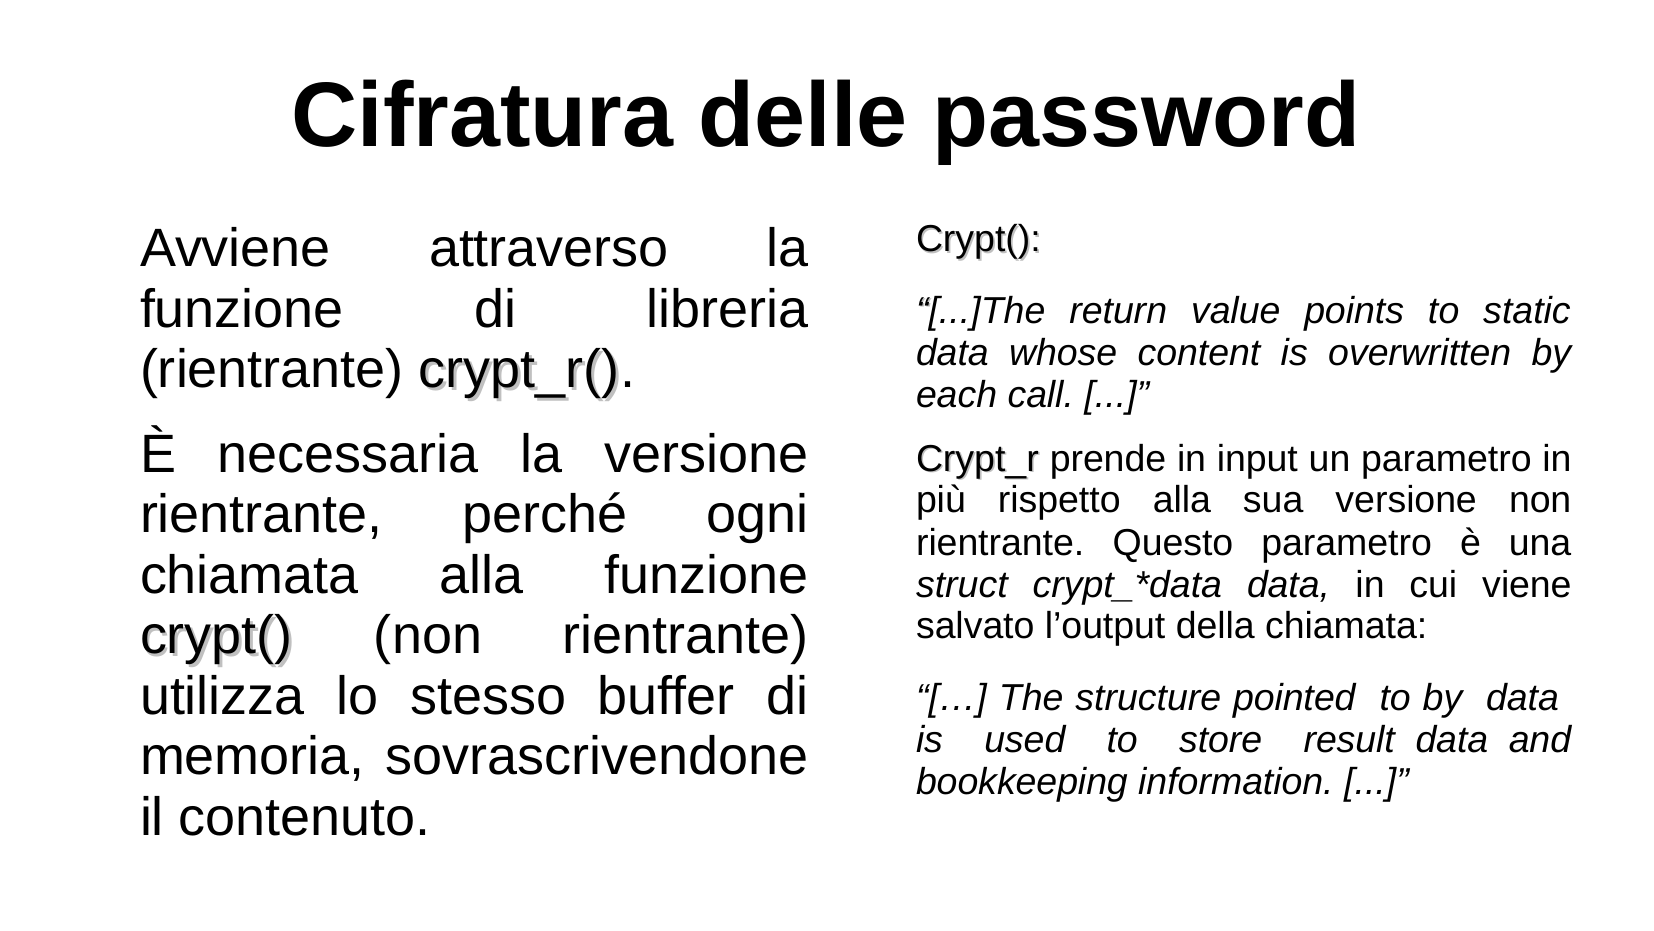

#
Cifratura delle password
Avviene attraverso la funzione di libreria (rientrante) crypt_r().
È necessaria la versione rientrante, perché ogni chiamata alla funzione crypt() (non rientrante) utilizza lo stesso buffer di memoria, sovrascrivendone il contenuto.
Crypt():
“[...]The return value points to static data whose content is overwritten by each call. [...]”
Crypt_r prende in input un parametro in più rispetto alla sua versione non rientrante. Questo parametro è una struct crypt_*data data, in cui viene salvato l’output della chiamata:
“[…] The structure pointed to by data is used to store result data and bookkeeping information. [...]”